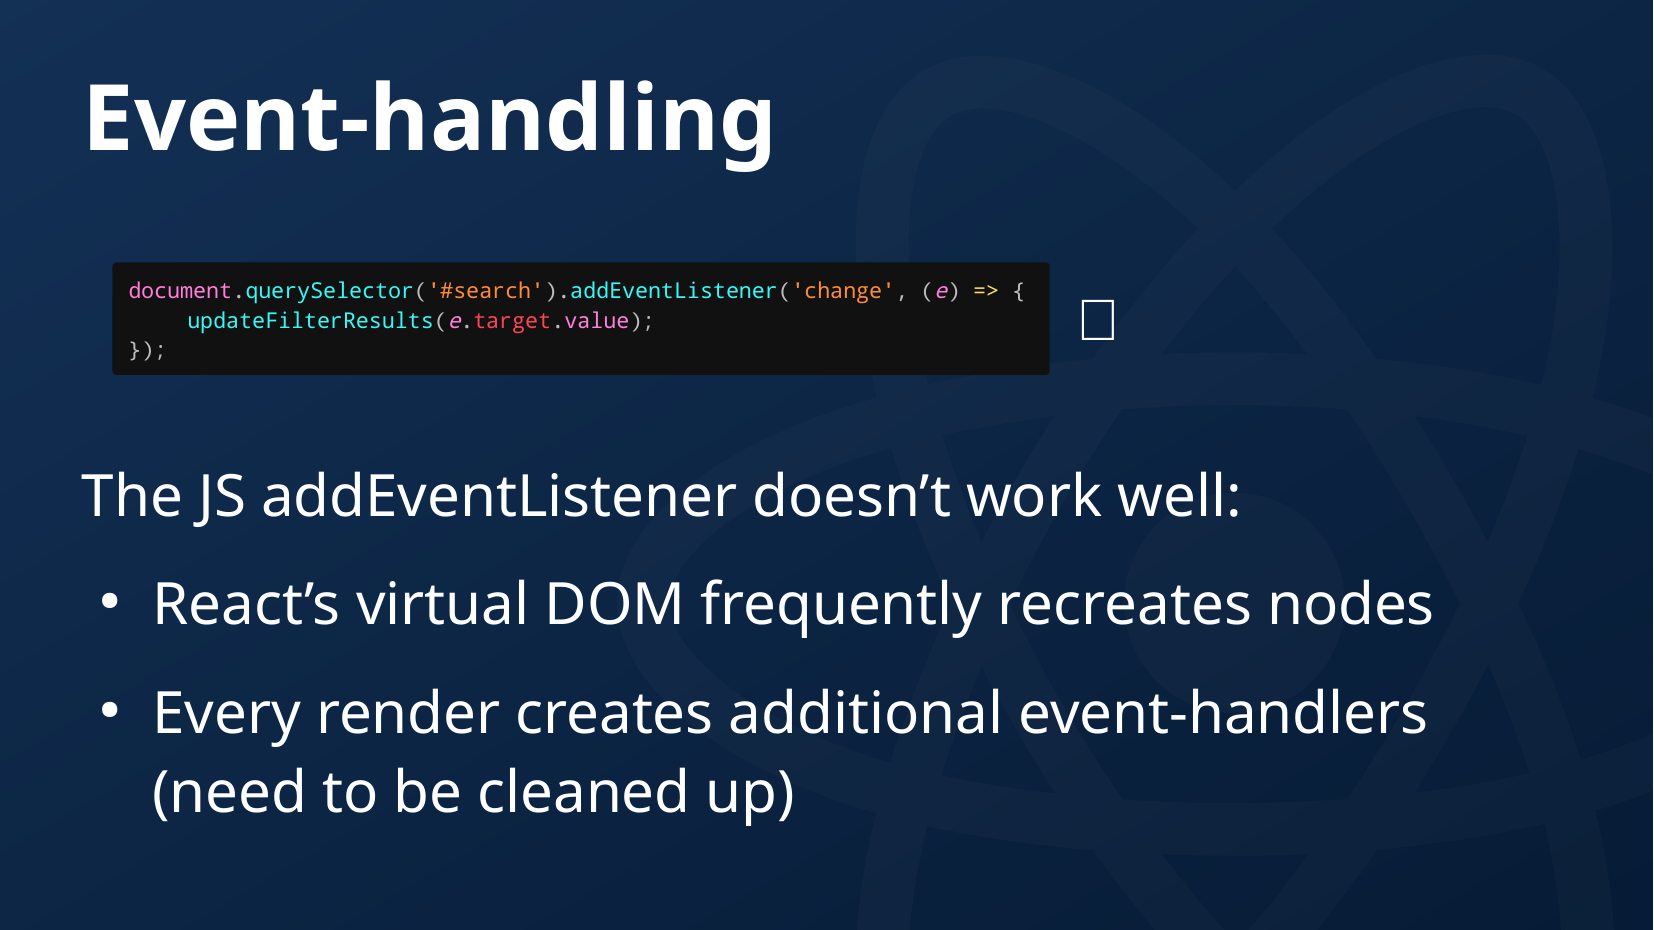

# Event-handling
document.querySelector('#search').addEventListener('change', (e) => {
updateFilterResults(e.target.value);
});
❌
The JS addEventListener doesn’t work well:
React’s virtual DOM frequently recreates nodes
Every render creates additional event-handlers
(need to be cleaned up)